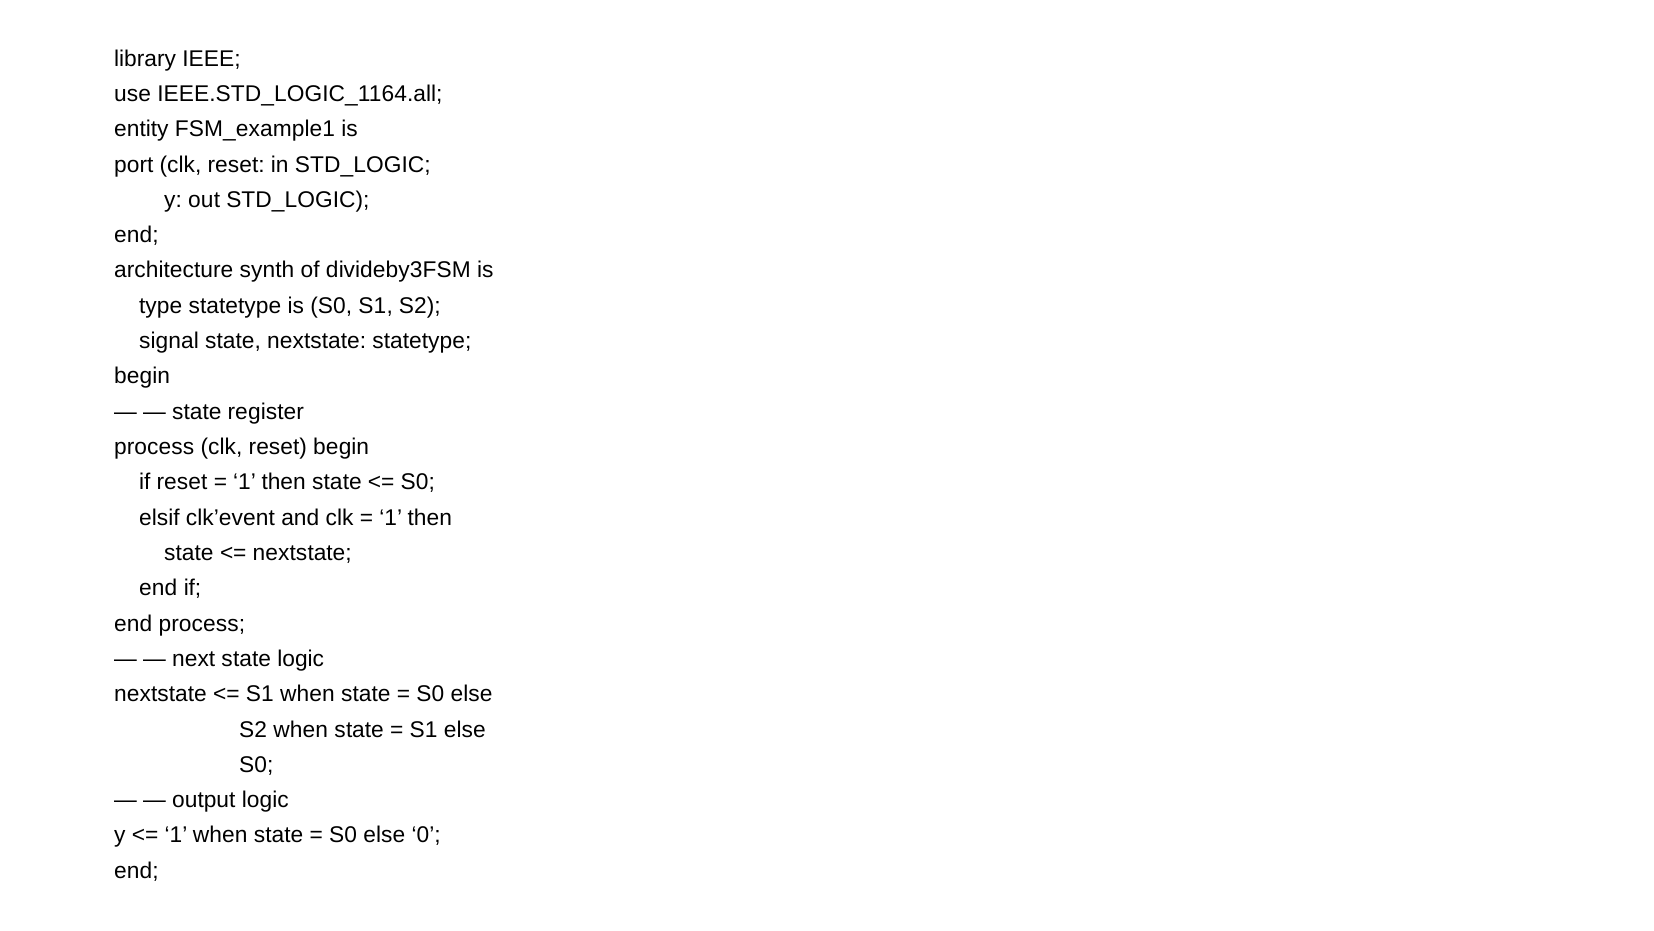

# library IEEE;
use IEEE.STD_LOGIC_1164.all;
entity FSM_example1 is
port (clk, reset: in STD_LOGIC;
 y: out STD_LOGIC);
end;
architecture synth of divideby3FSM is
 type statetype is (S0, S1, S2);
 signal state, nextstate: statetype;
begin
— — state register
process (clk, reset) begin
 if reset = ‘1’ then state <= S0;
 elsif clk’event and clk = ‘1’ then
 state <= nextstate;
 end if;
end process;
— — next state logic
nextstate <= S1 when state = S0 else
 S2 when state = S1 else
 S0;
— — output logic
y <= ‘1’ when state = S0 else ‘0’;
end;